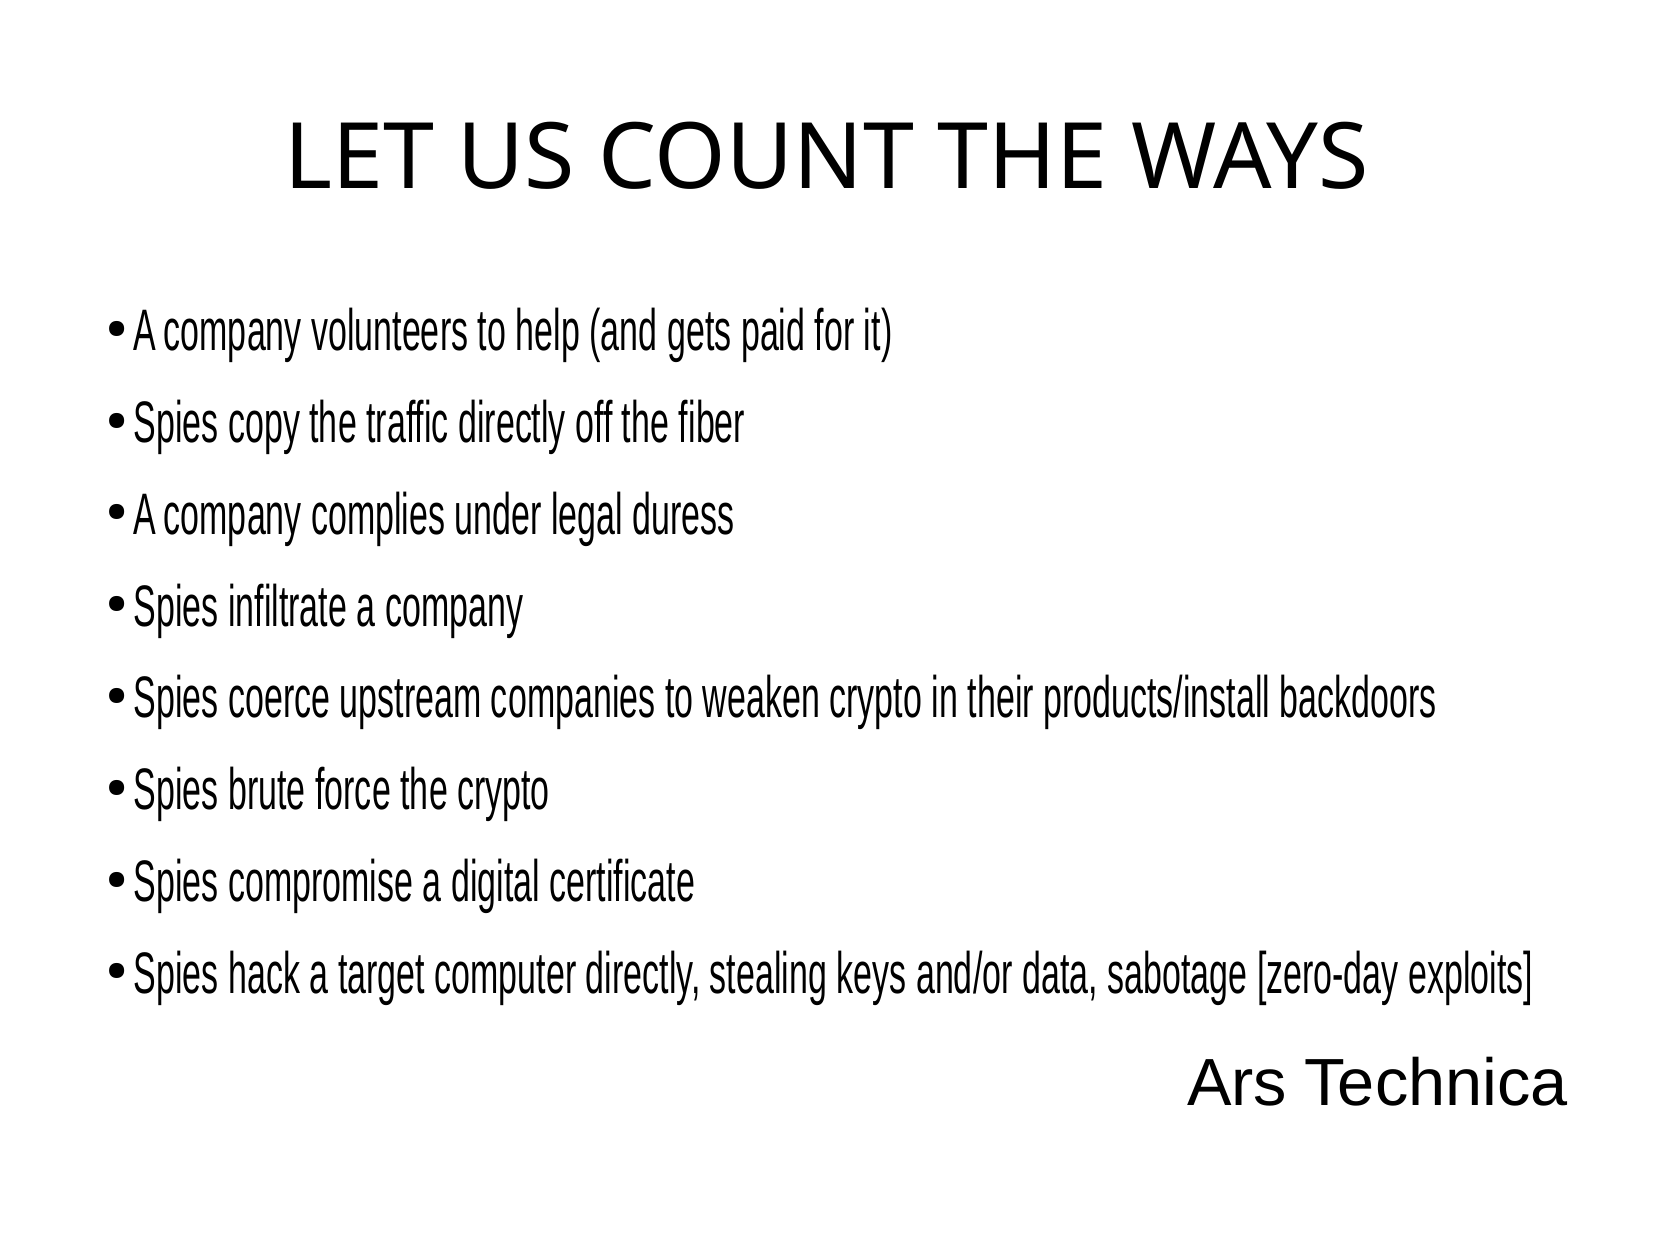

LET US COUNT THE WAYS
A company volunteers to help (and gets paid for it)
Spies copy the traffic directly off the fiber
A company complies under legal duress
Spies infiltrate a company
Spies coerce upstream companies to weaken crypto in their products/install backdoors
Spies brute force the crypto
Spies compromise a digital certificate
Spies hack a target computer directly, stealing keys and/or data, sabotage [zero-day exploits]
Ars Technica